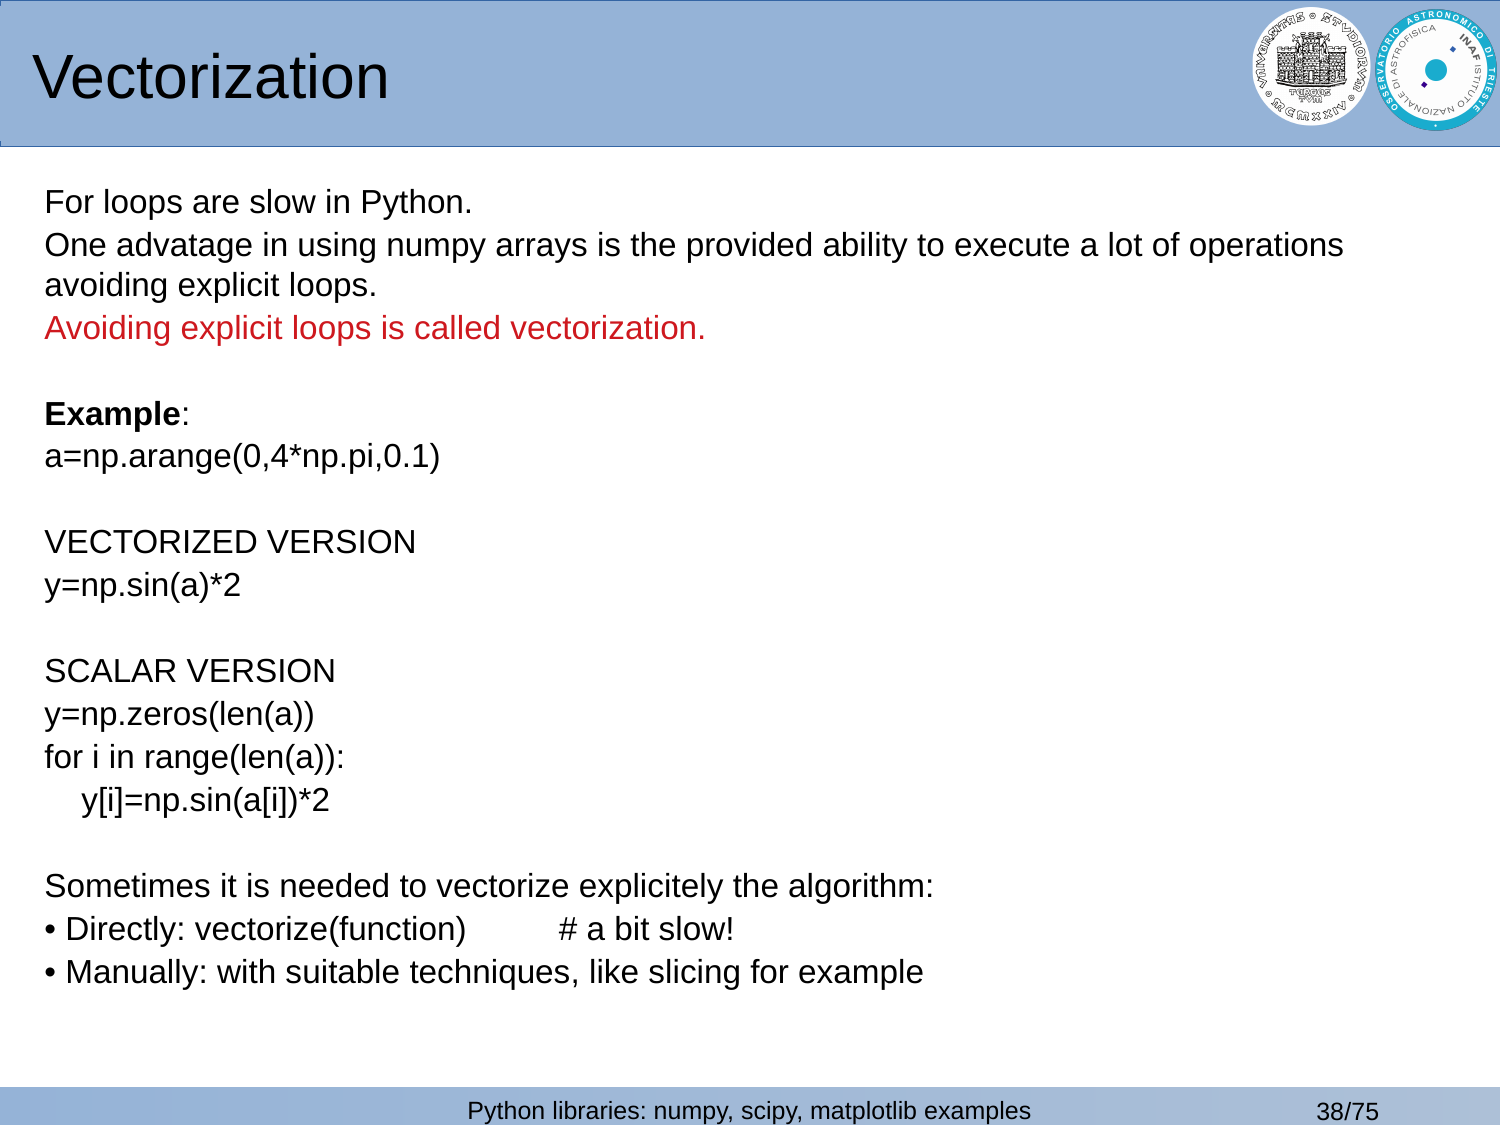

Vectorization
# For loops are slow in Python.
One advatage in using numpy arrays is the provided ability to execute a lot of operations avoiding explicit loops.
Avoiding explicit loops is called vectorization.
Example:
a=np.arange(0,4*np.pi,0.1)
VECTORIZED VERSION
y=np.sin(a)*2
SCALAR VERSION
y=np.zeros(len(a))
for i in range(len(a)):
 y[i]=np.sin(a[i])*2
Sometimes it is needed to vectorize explicitely the algorithm:
• Directly: vectorize(function) # a bit slow!
• Manually: with suitable techniques, like slicing for example